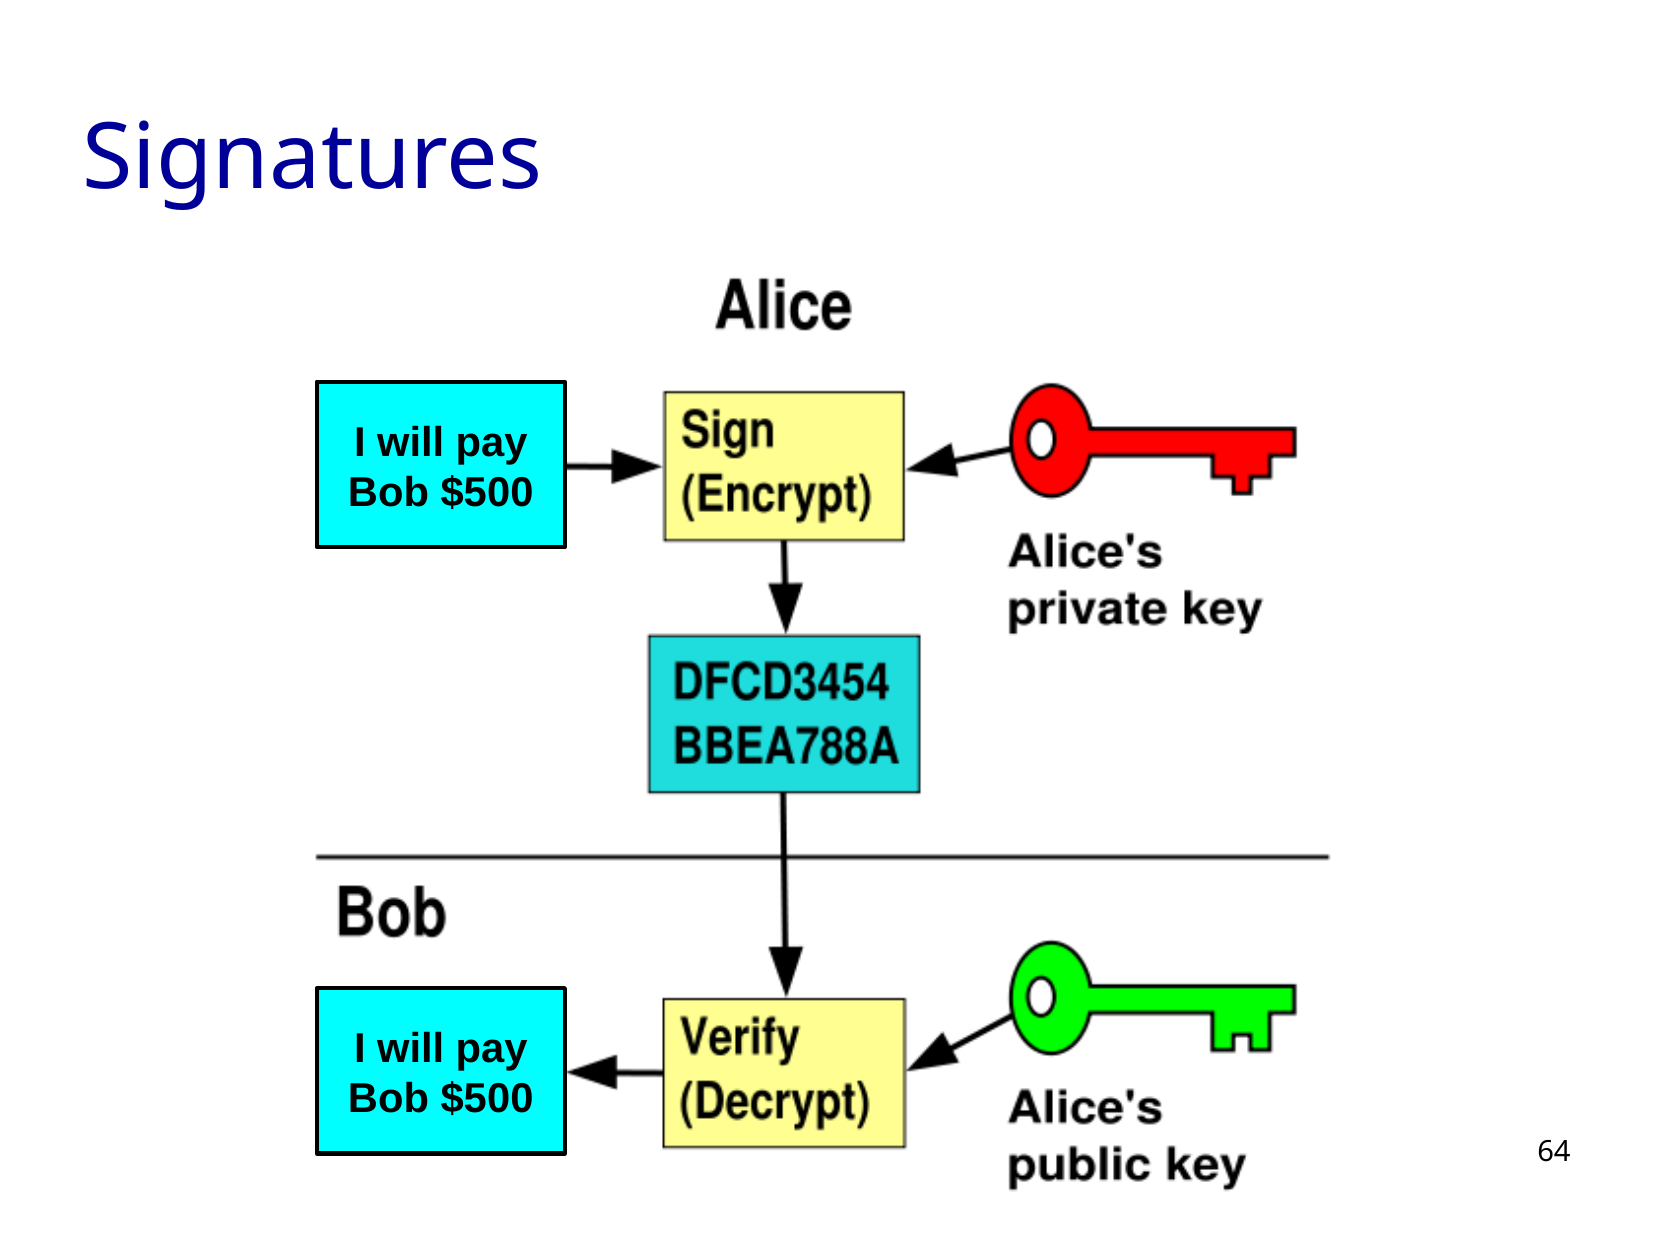

# Signatures
I will pay Bob $500
I will pay Bob $500
64